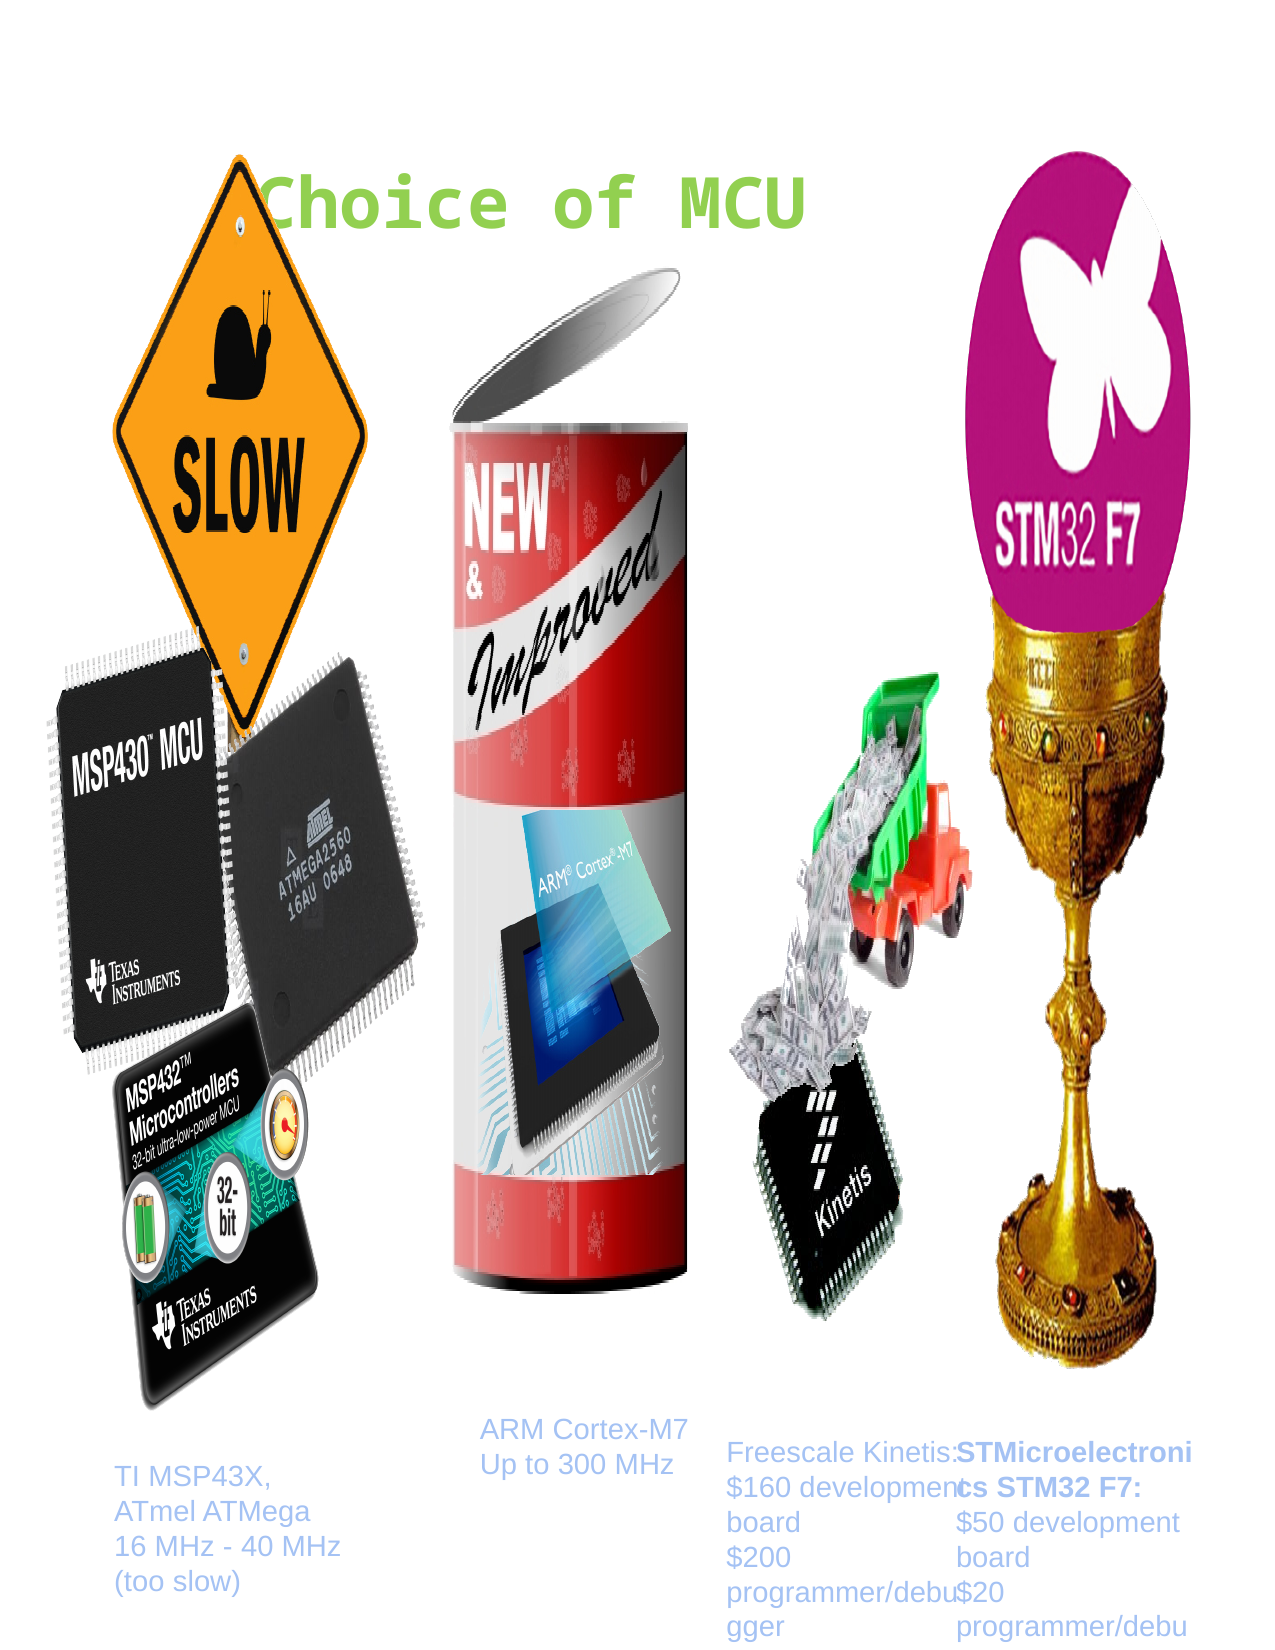

# Choice of MCU
ARM Cortex-M7
Up to 300 MHz
Freescale Kinetis:
$160 development board
$200 programmer/debugger
STMicroelectronics STM32 F7:
$50 development board
$20 programmer/debugger
TI MSP43X, ATmel ATMega
16 MHz - 40 MHz (too slow)